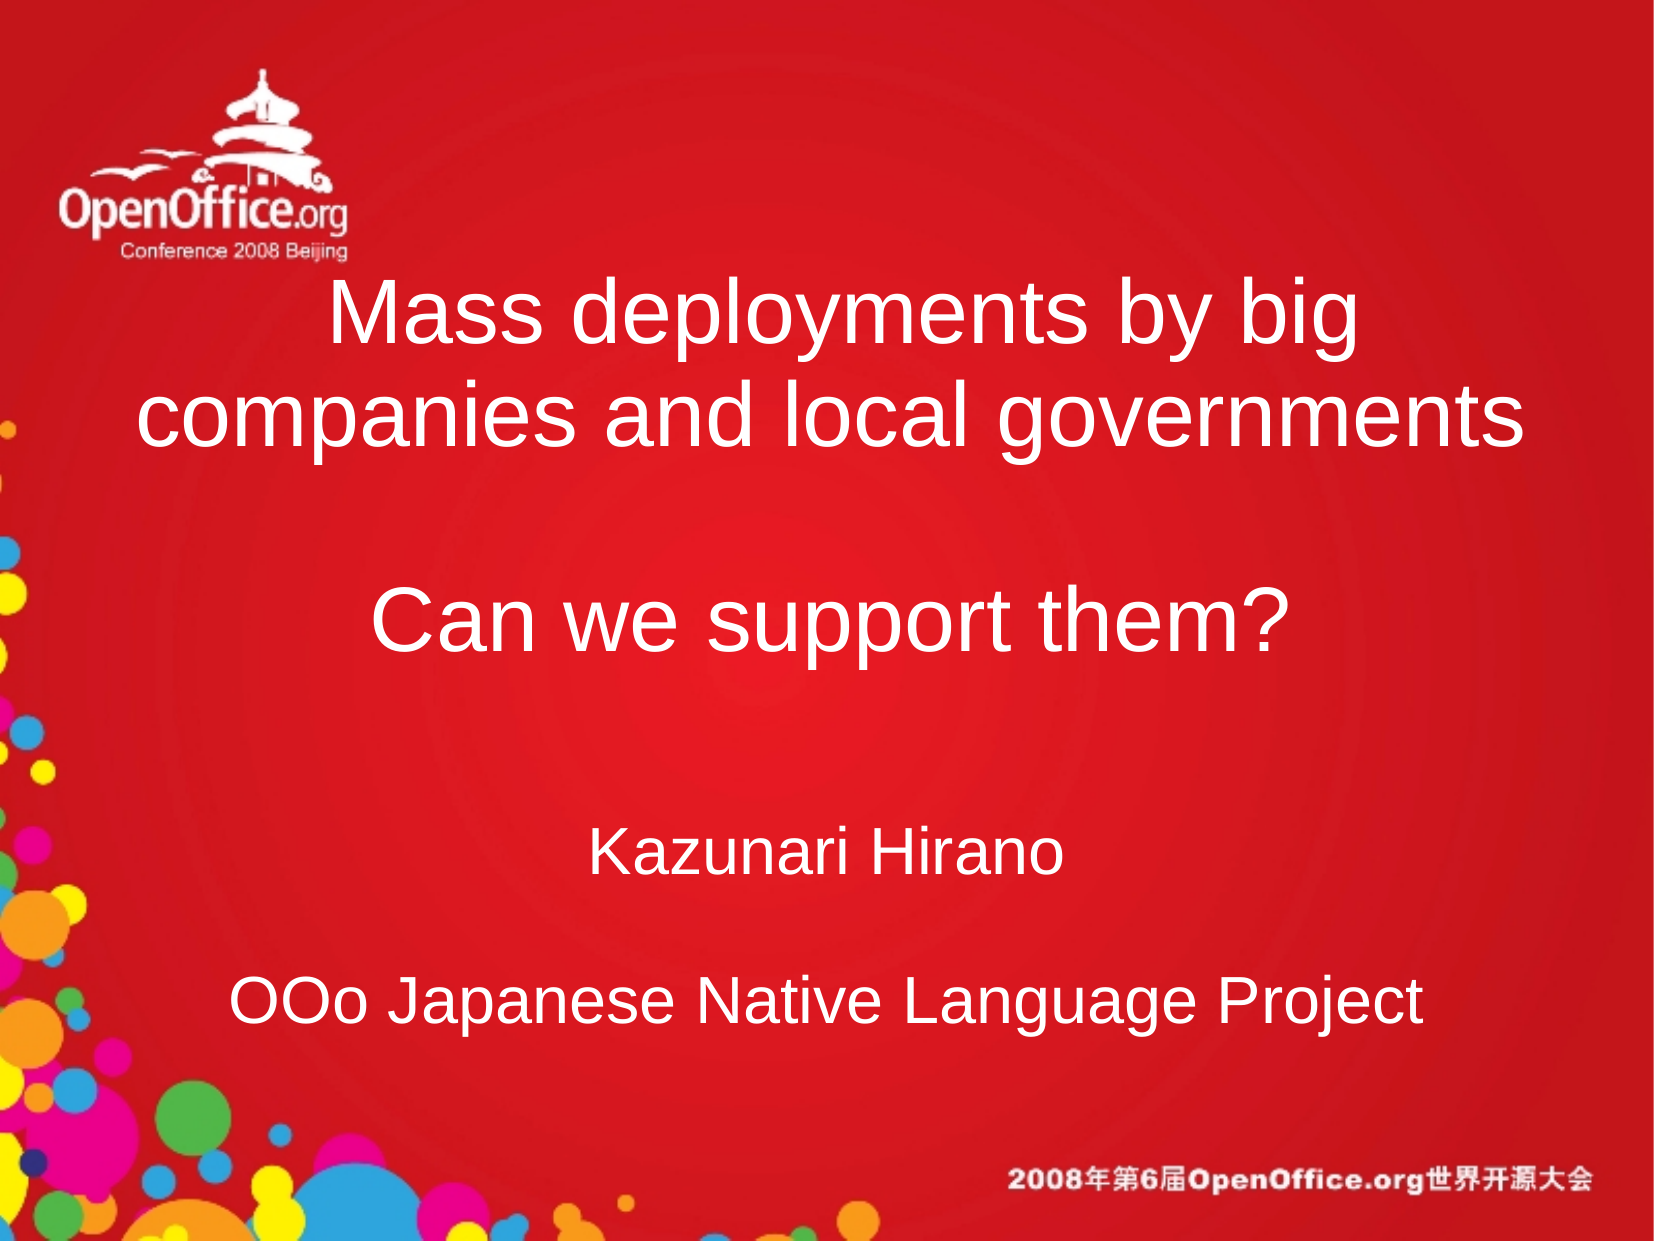

# Mass deployments by big companies and local governments Can we support them?
Kazunari Hirano
OOo Japanese Native Language Project